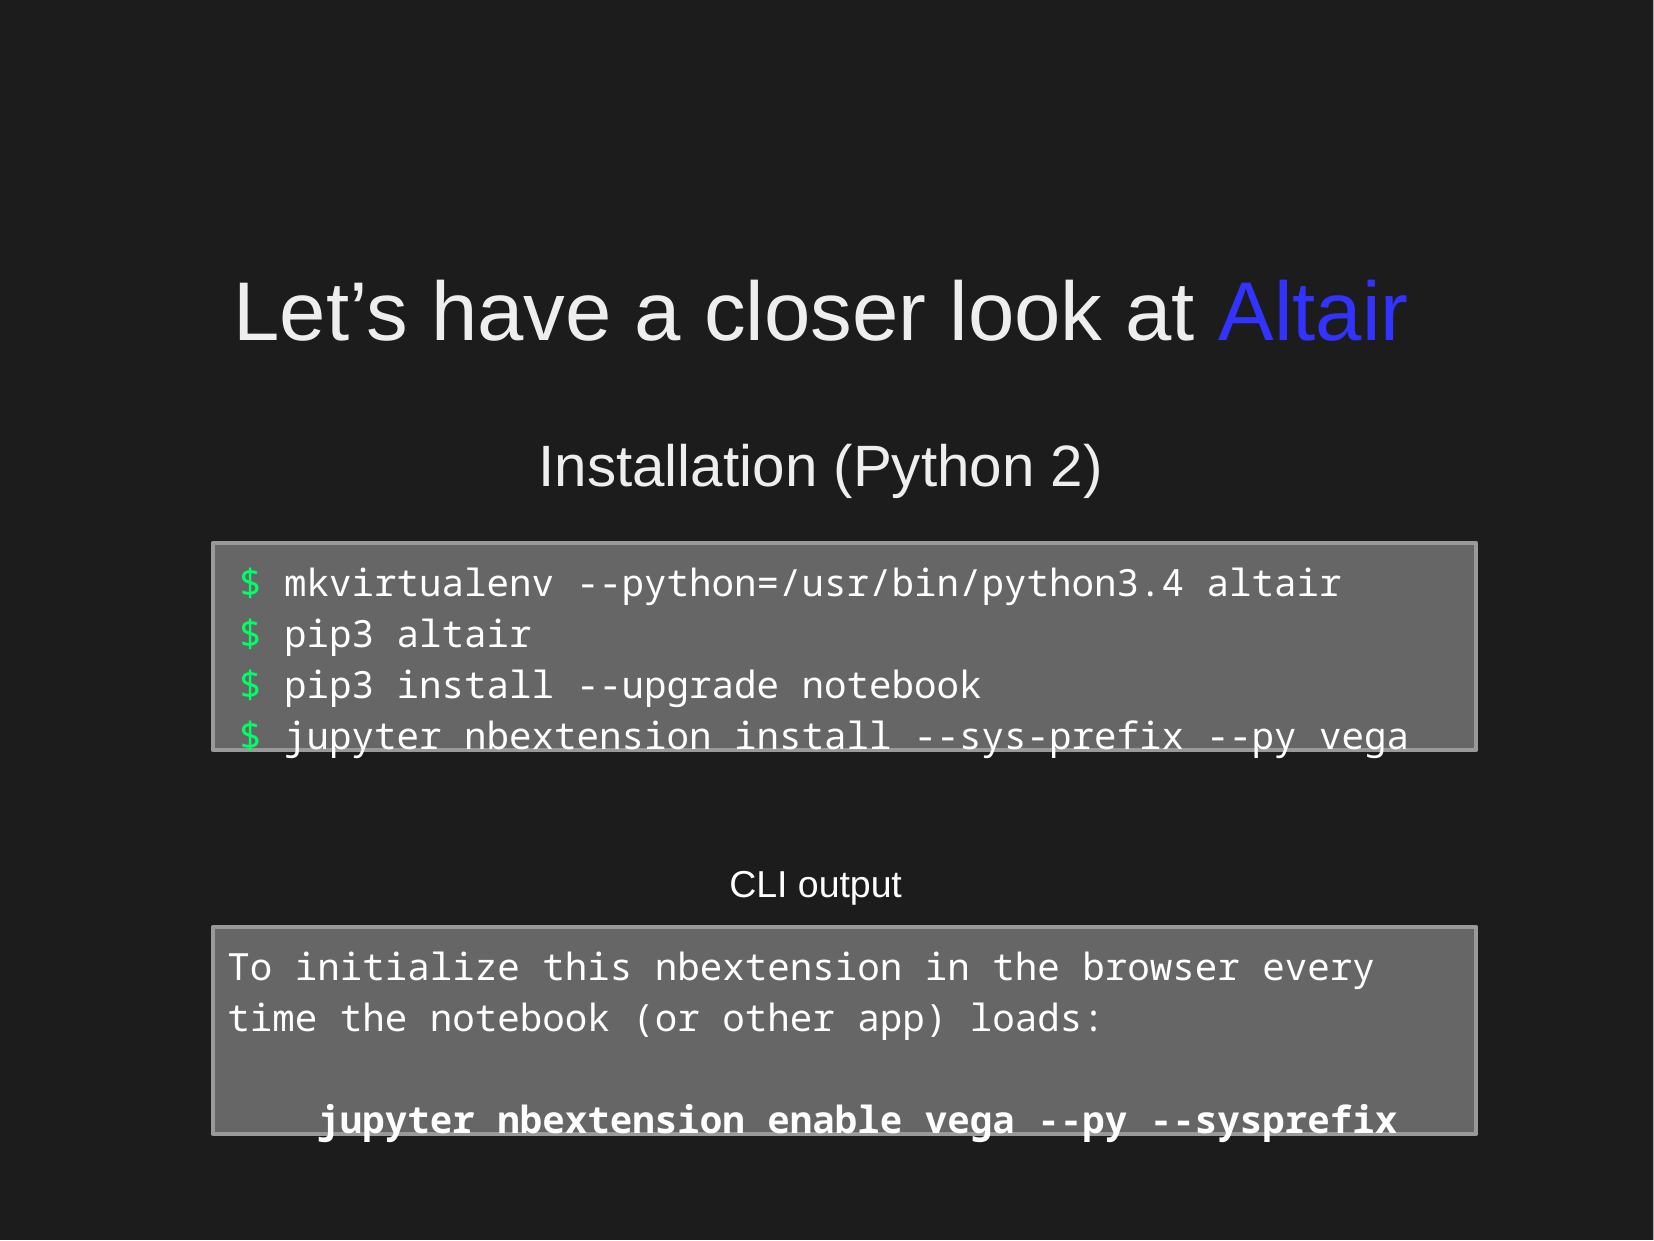

Let’s have a closer look at Altair
Installation (Python 2)
$ mkvirtualenv --python=/usr/bin/python3.4 altair
$ pip3 altair
$ pip3 install --upgrade notebook
$ jupyter nbextension install --sys-prefix --py vega
CLI output
To initialize this nbextension in the browser every time the notebook (or other app) loads:
 jupyter nbextension enable vega --py --sysprefix